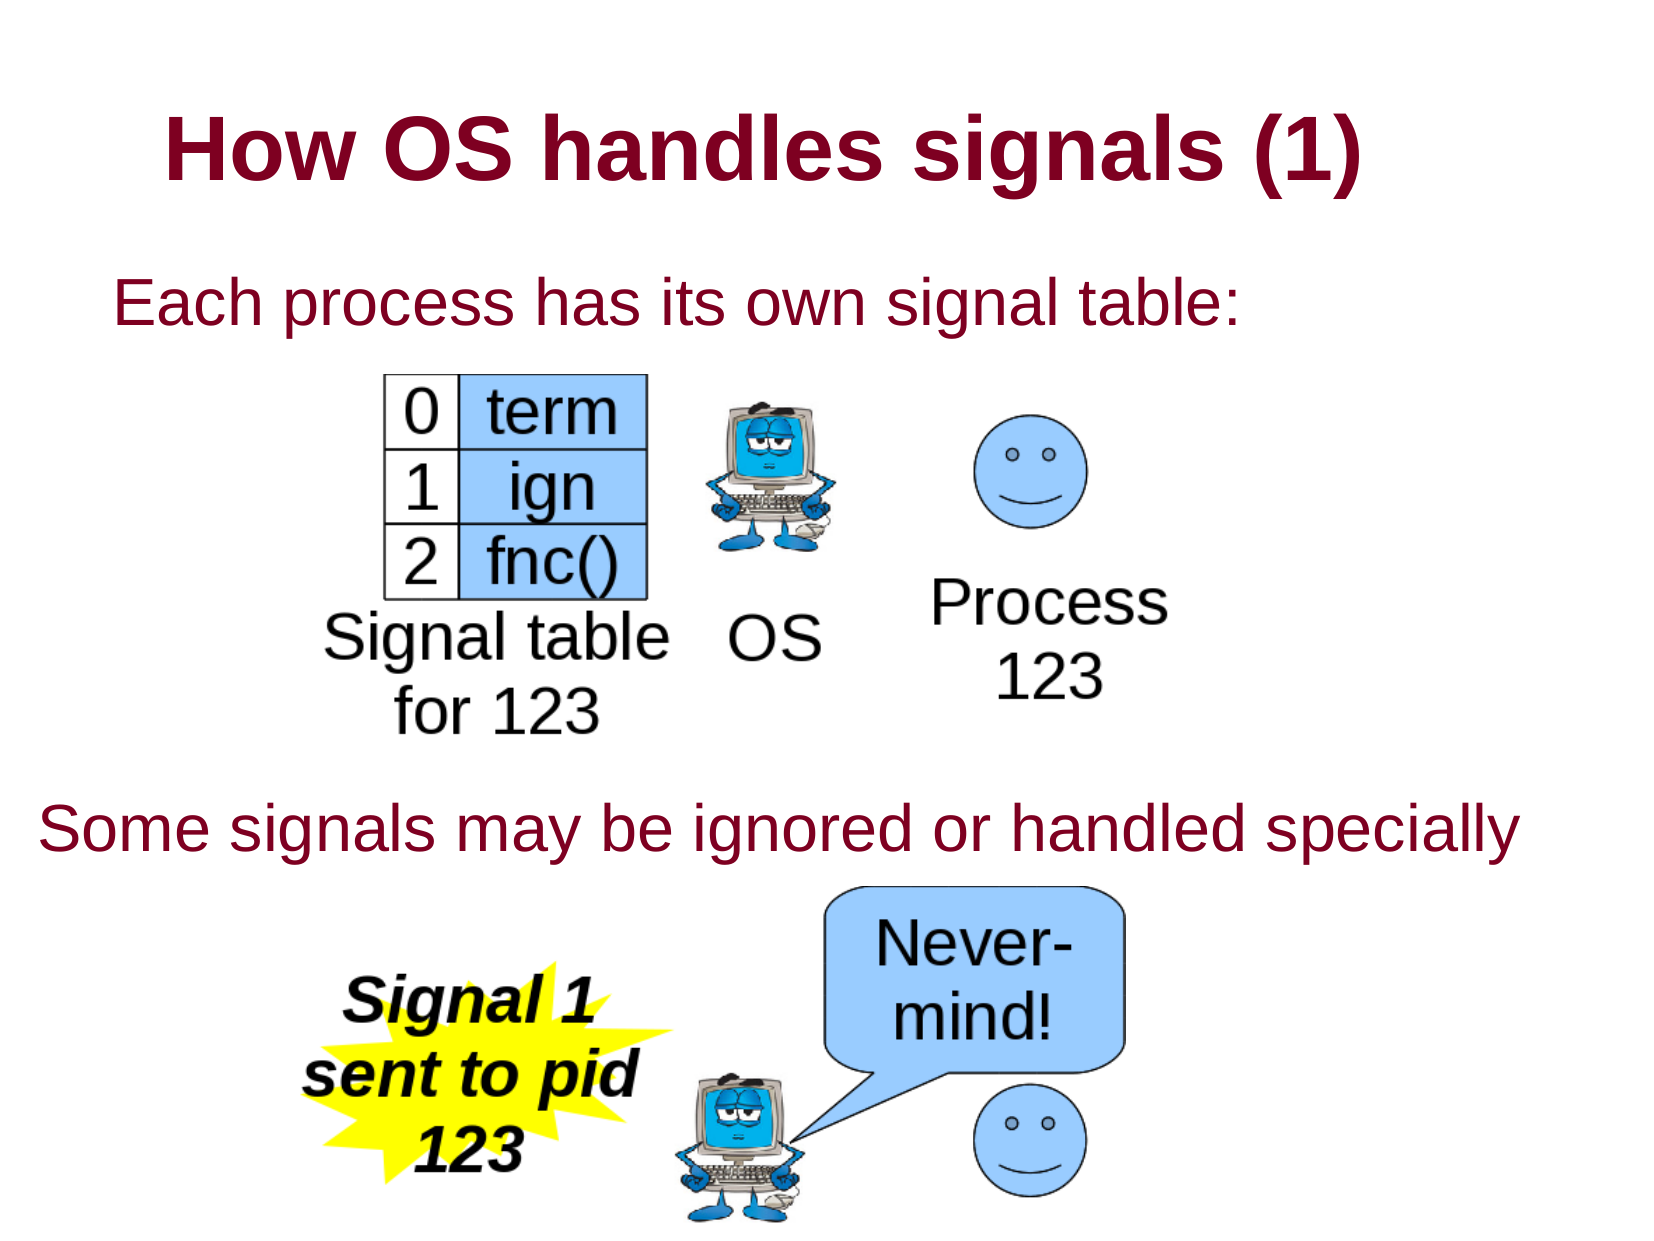

# How OS handles signals (1)
Each process has its own signal table:
Some signals may be ignored or handled specially